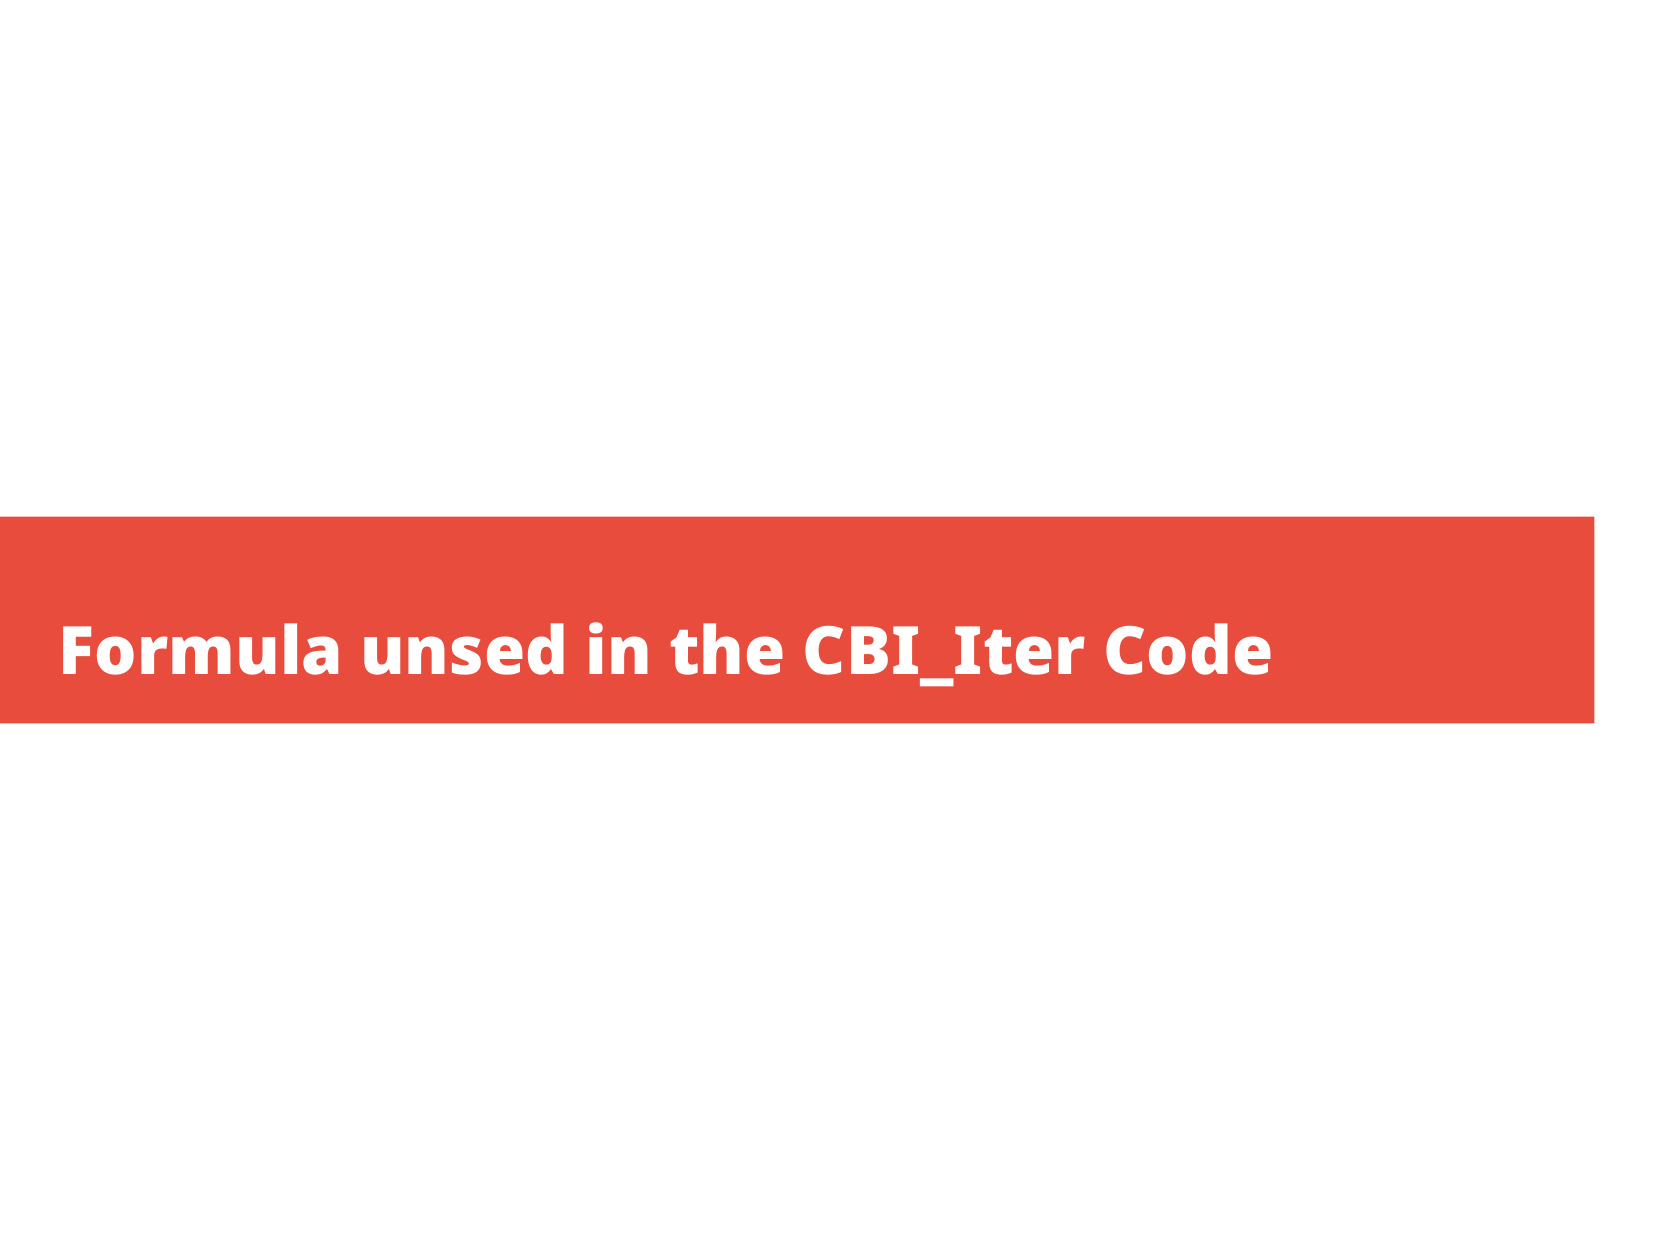

# Formula unsed in the CBI_Iter Code